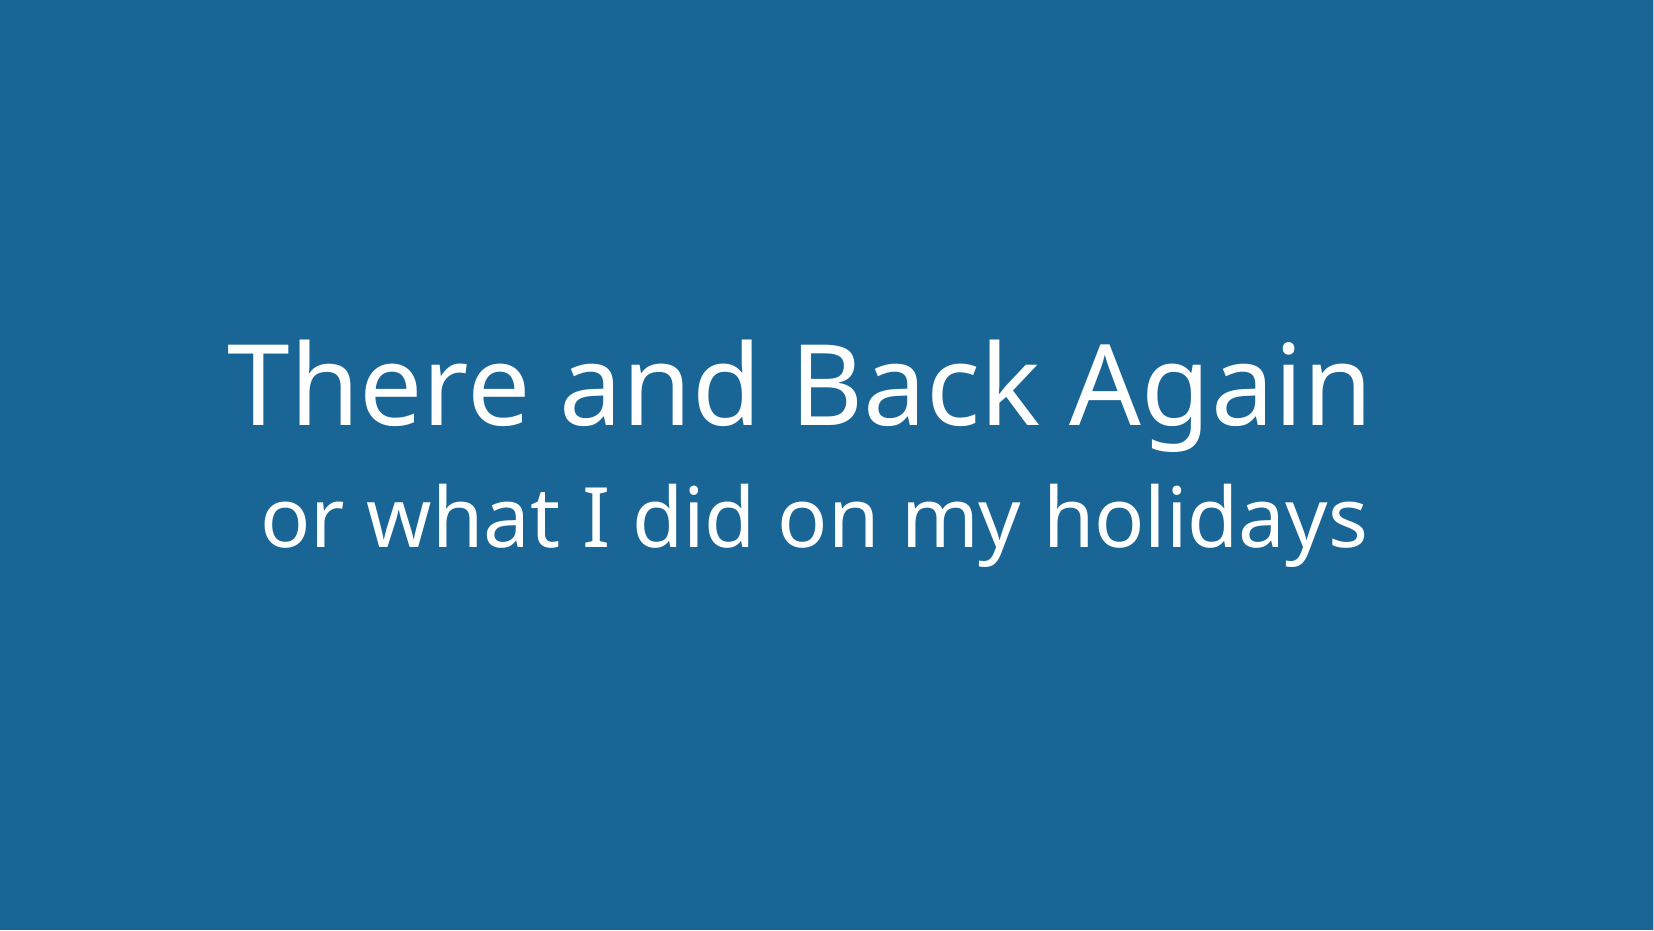

# There and Back Again
or what I did on my holidays